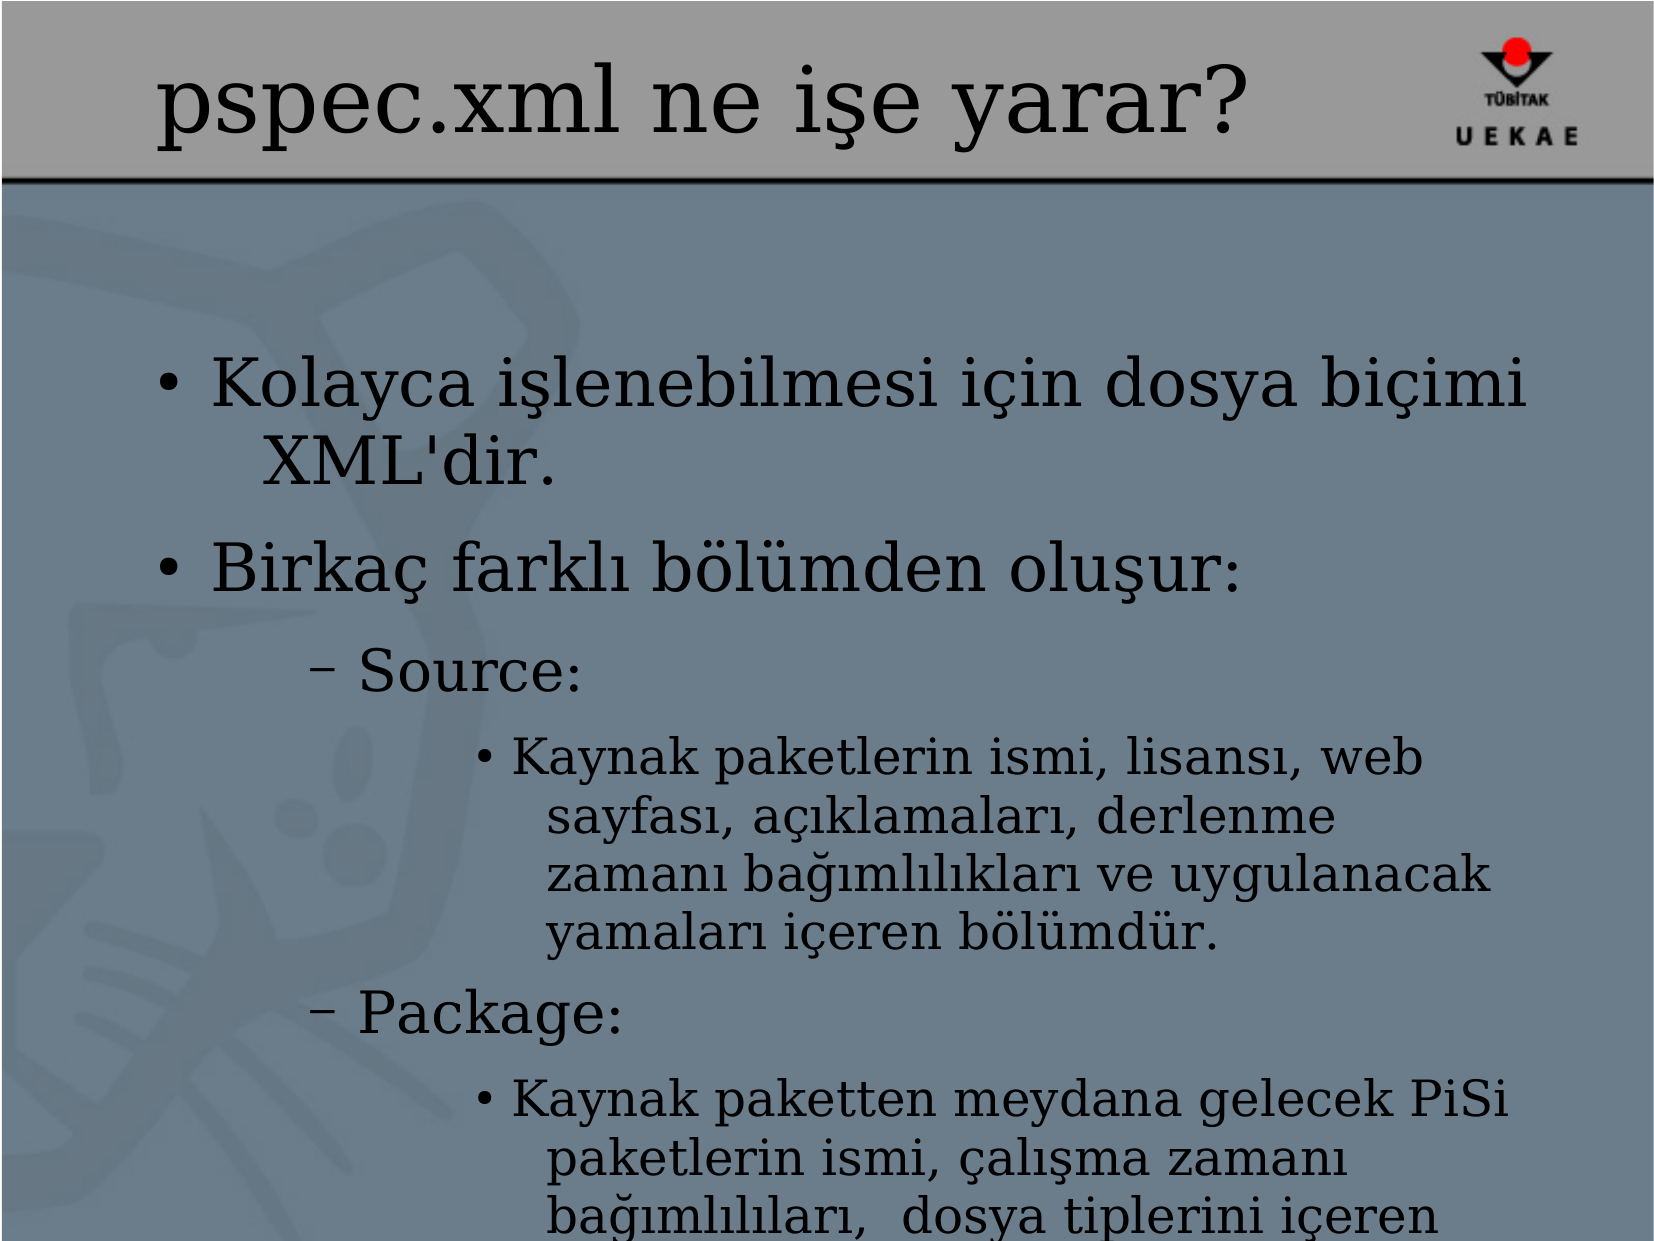

# pspec.xml ne işe yarar?
Kolayca işlenebilmesi için dosya biçimi XML'dir.
Birkaç farklı bölümden oluşur:
Source:
Kaynak paketlerin ismi, lisansı, web sayfası, açıklamaları, derlenme zamanı bağımlılıkları ve uygulanacak yamaları içeren bölümdür.
Package:
Kaynak paketten meydana gelecek PiSi paketlerin ismi, çalışma zamanı bağımlılıları, dosya tiplerini içeren bölümdür